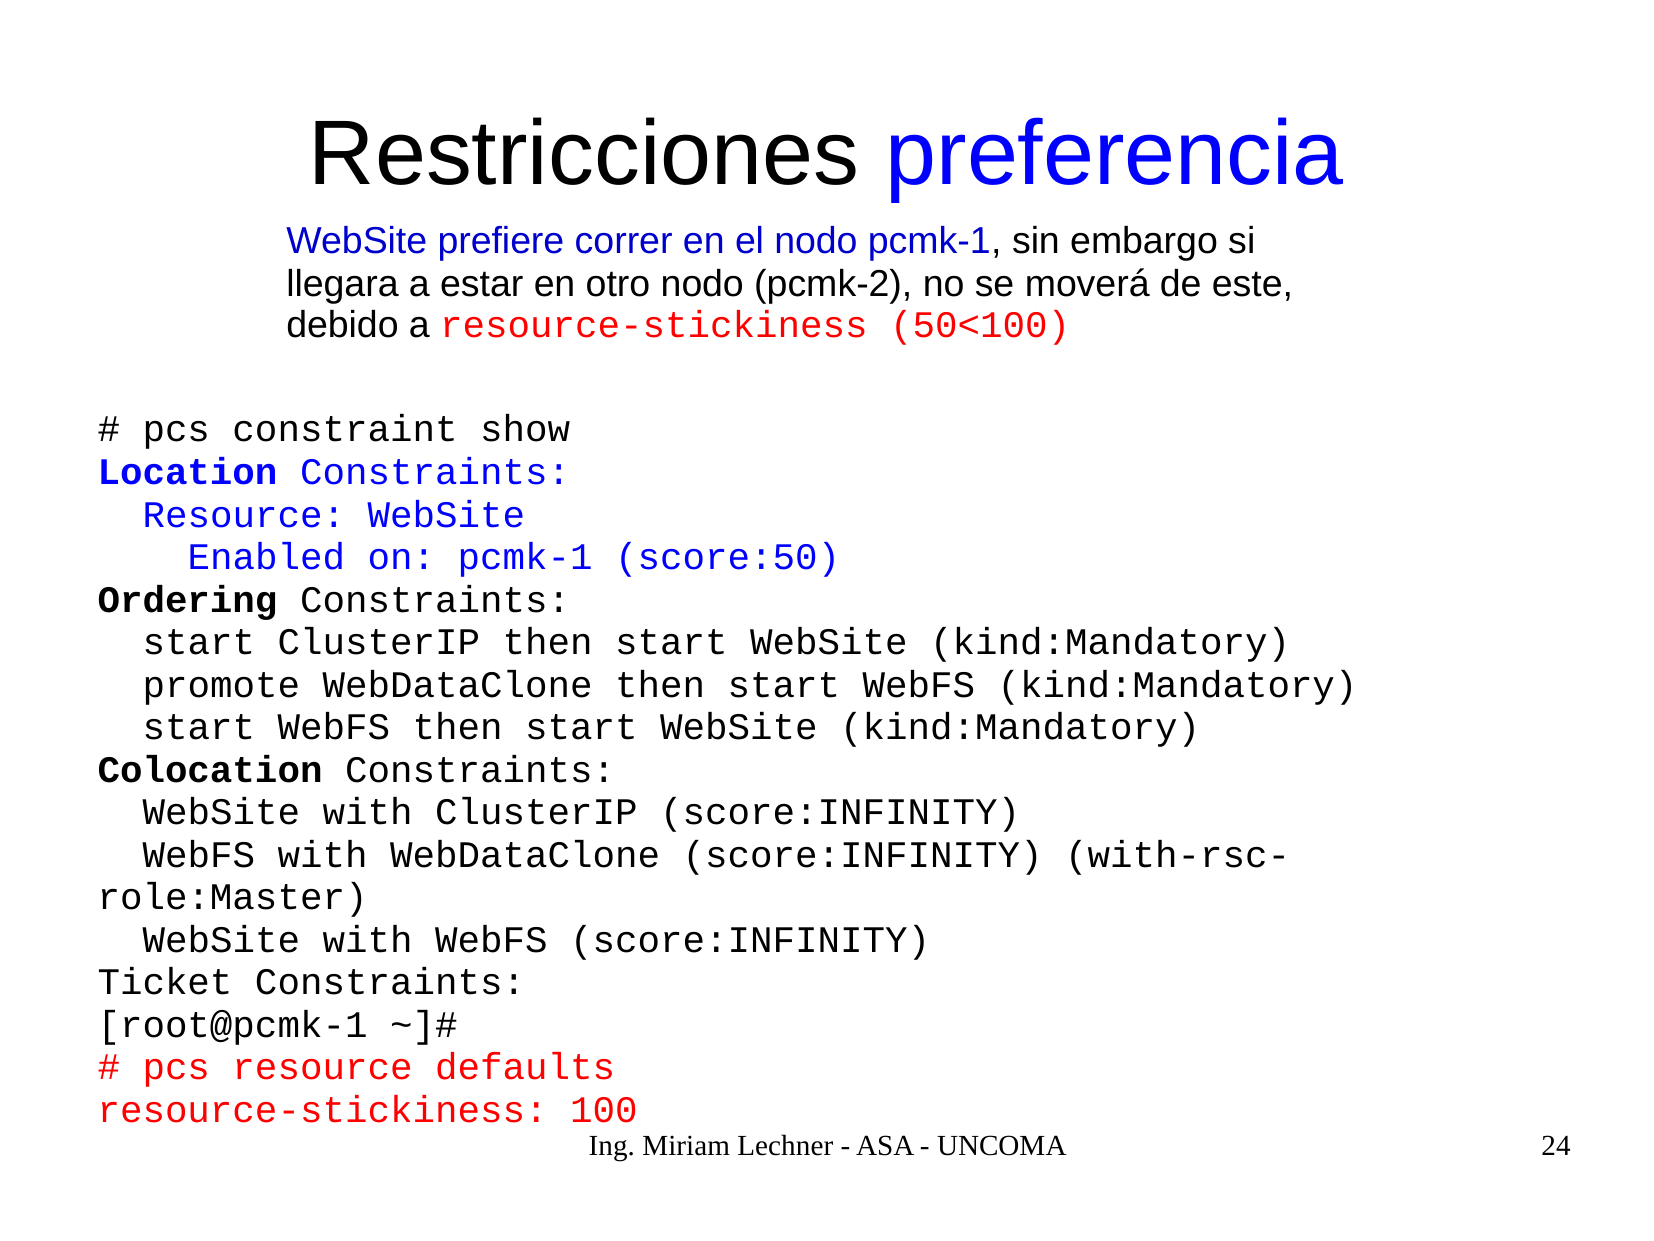

# Restricciones preferencia
WebSite prefiere correr en el nodo pcmk-1, sin embargo si llegara a estar en otro nodo (pcmk-2), no se moverá de este, debido a resource-stickiness (50<100)
# pcs constraint show
Location Constraints:
 Resource: WebSite
 Enabled on: pcmk-1 (score:50)
Ordering Constraints:
 start ClusterIP then start WebSite (kind:Mandatory)
 promote WebDataClone then start WebFS (kind:Mandatory)
 start WebFS then start WebSite (kind:Mandatory)
Colocation Constraints:
 WebSite with ClusterIP (score:INFINITY)
 WebFS with WebDataClone (score:INFINITY) (with-rsc-role:Master)
 WebSite with WebFS (score:INFINITY)
Ticket Constraints:
[root@pcmk-1 ~]#
# pcs resource defaults
resource-stickiness: 100
Ing. Miriam Lechner - ASA - UNCOMA
24